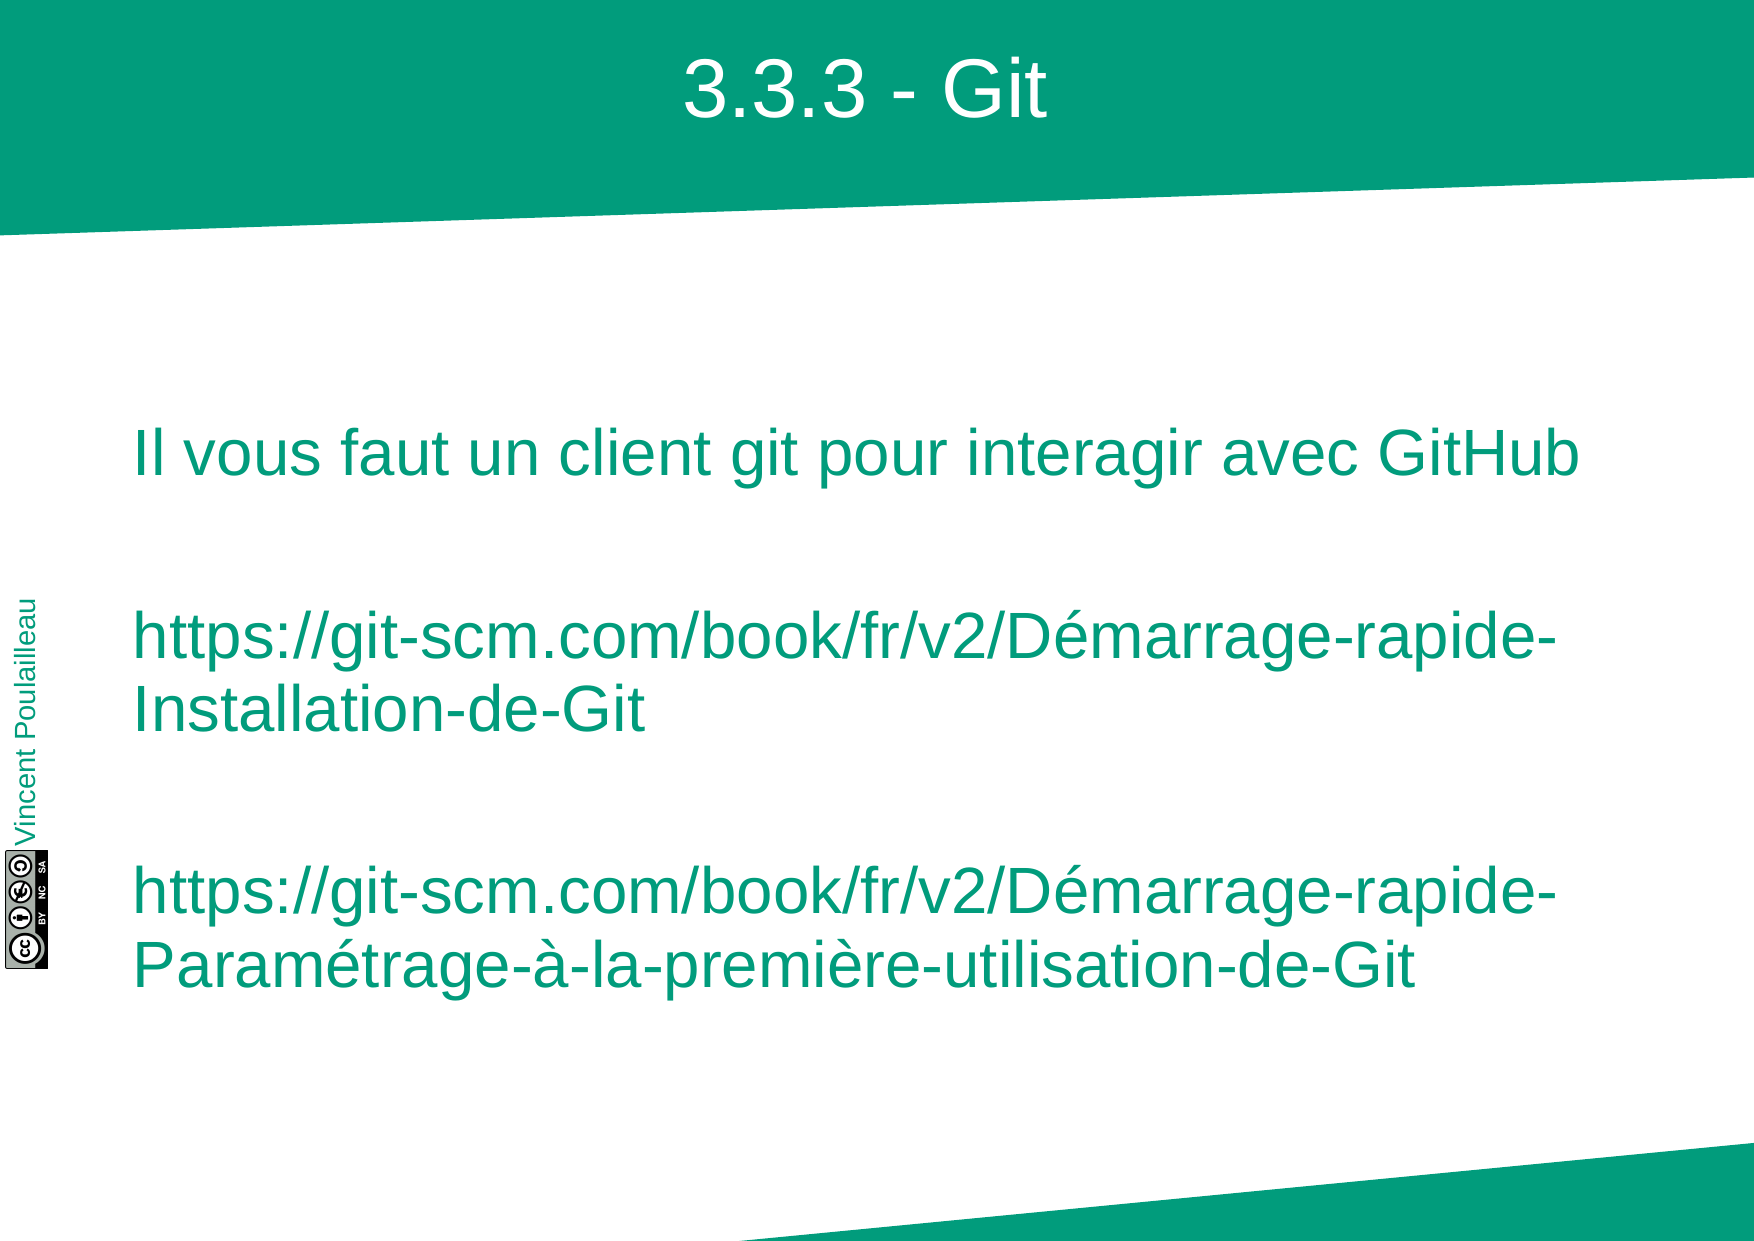

3.3.3 - Git
Il vous faut un client git pour interagir avec GitHub
https://git-scm.com/book/fr/v2/Démarrage-rapide-Installation-de-Git
https://git-scm.com/book/fr/v2/Démarrage-rapide-Paramétrage-à-la-première-utilisation-de-Git
© 2019 Vincent Poulailleau